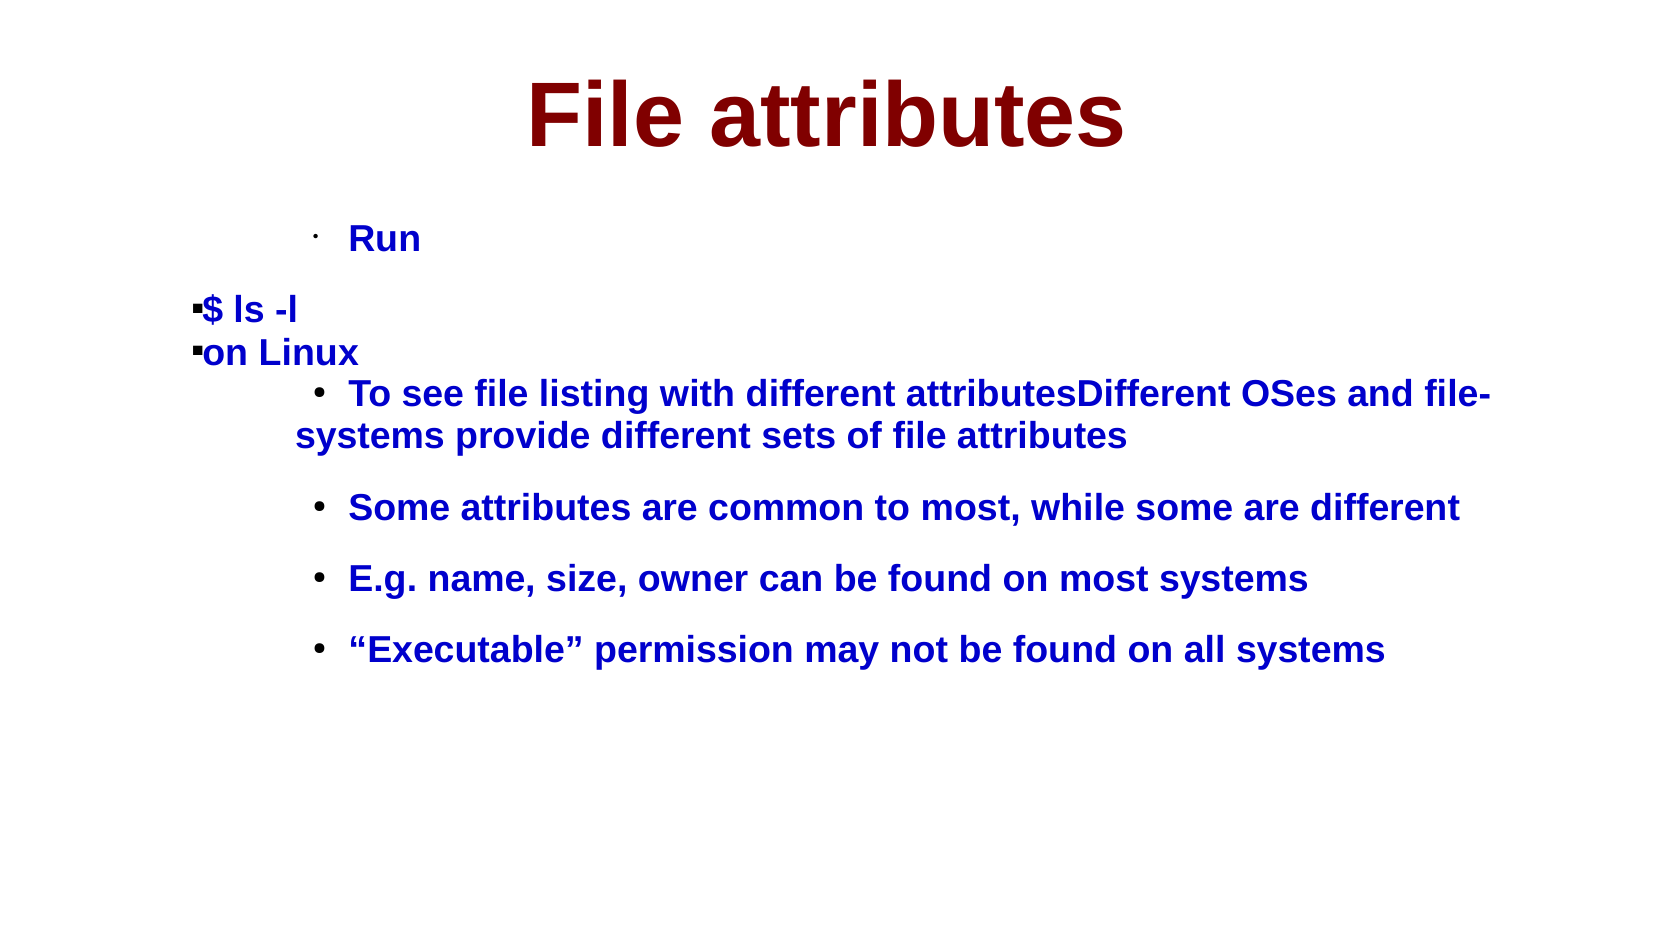

# File attributes
Run
$ ls -l
on Linux
To see file listing with different attributesDifferent OSes and file-systems provide different sets of file attributes
Some attributes are common to most, while some are different
E.g. name, size, owner can be found on most systems
“Executable” permission may not be found on all systems